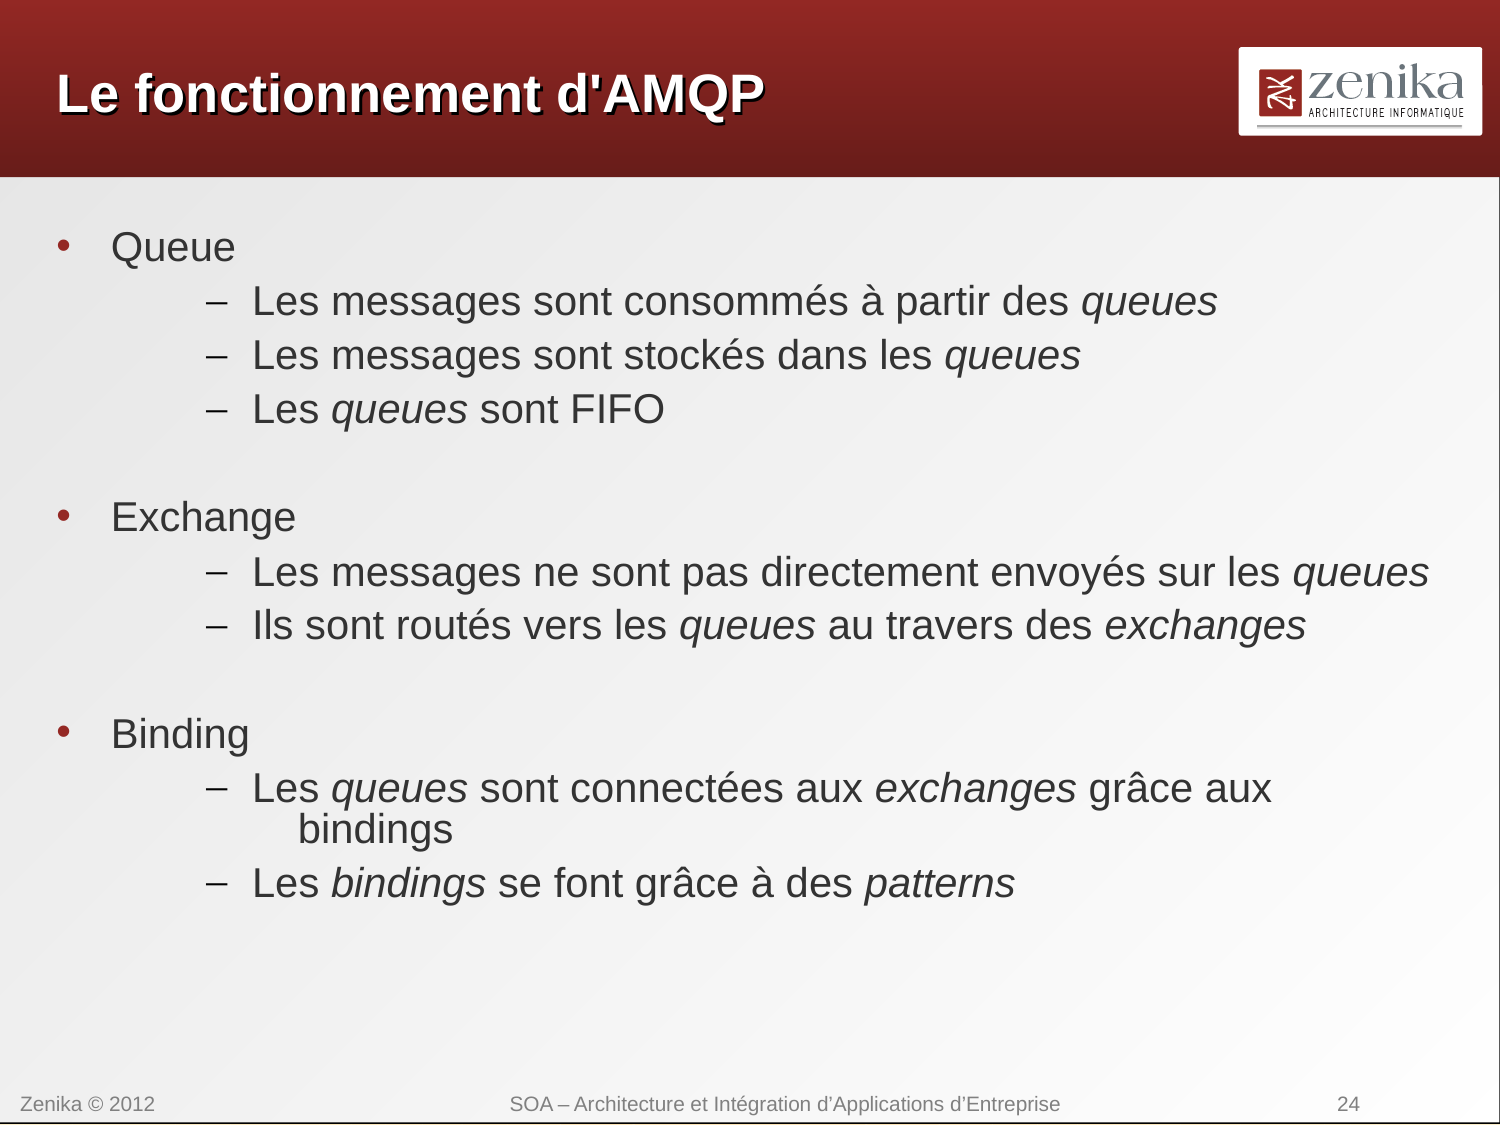

Le fonctionnement d'AMQP
Queue
Les messages sont consommés à partir des queues
Les messages sont stockés dans les queues
Les queues sont FIFO
Exchange
Les messages ne sont pas directement envoyés sur les queues
Ils sont routés vers les queues au travers des exchanges
Binding
Les queues sont connectées aux exchanges grâce aux bindings
Les bindings se font grâce à des patterns